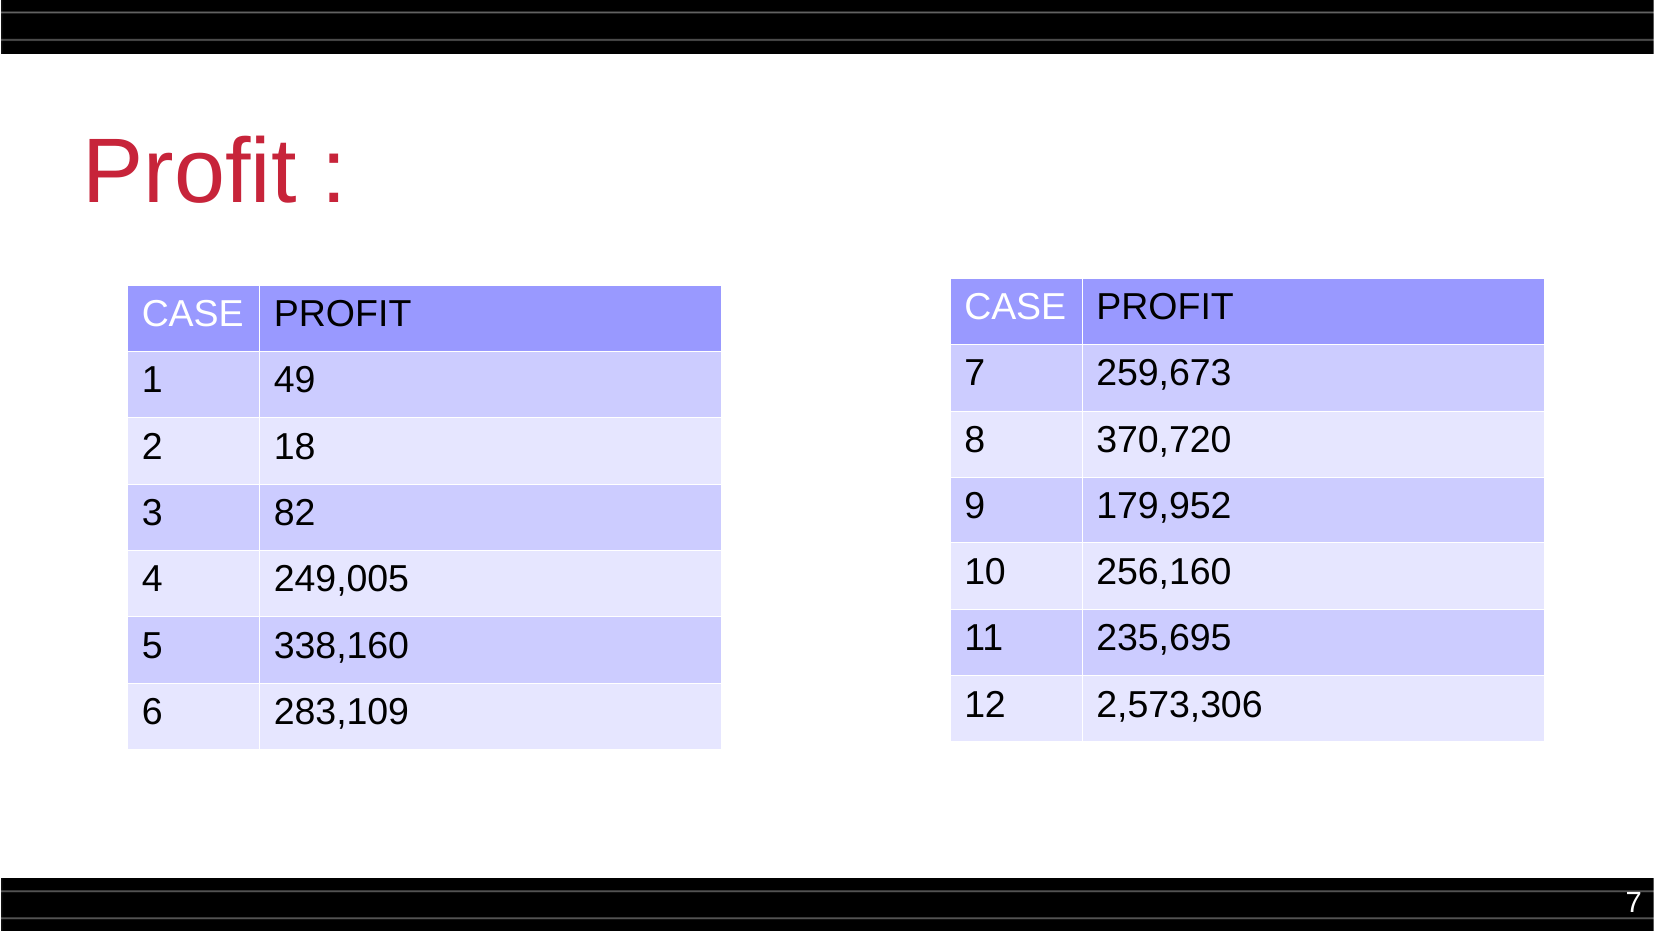

# Profit :
| CASE | PROFIT |
| --- | --- |
| 7 | 259,673 |
| 8 | 370,720 |
| 9 | 179,952 |
| 10 | 256,160 |
| 11 | 235,695 |
| 12 | 2,573,306 |
| CASE | PROFIT |
| --- | --- |
| 1 | 49 |
| 2 | 18 |
| 3 | 82 |
| 4 | 249,005 |
| 5 | 338,160 |
| 6 | 283,109 |